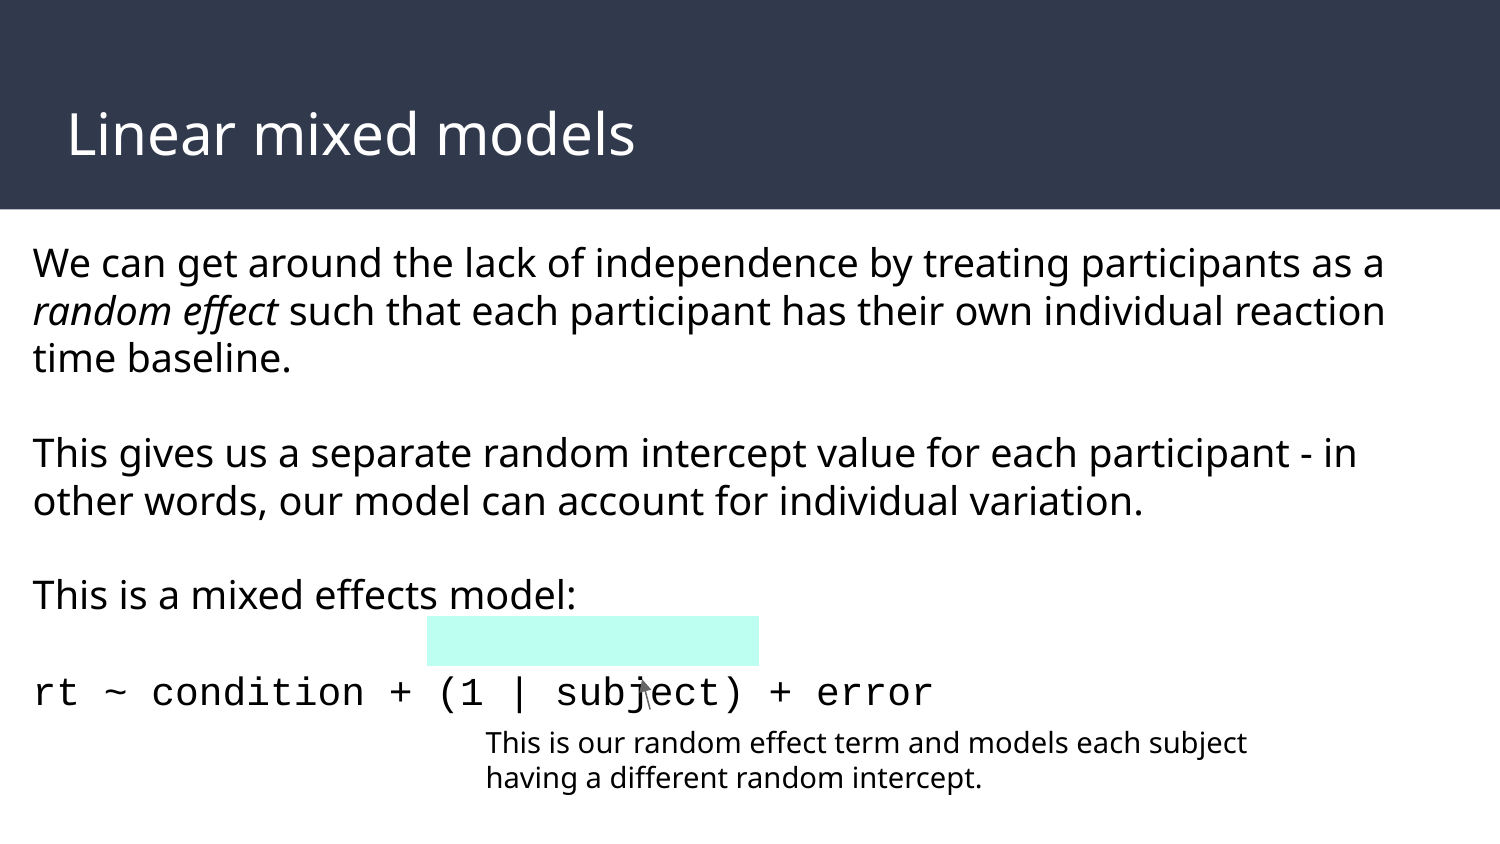

# Linear mixed models
We can get around the lack of independence by treating participants as a random effect such that each participant has their own individual reaction time baseline.
This gives us a separate random intercept value for each participant - in other words, our model can account for individual variation.
This is a mixed effects model:
rt ~ condition + (1 | subject) + error
This is our random effect term and models each subject having a different random intercept.